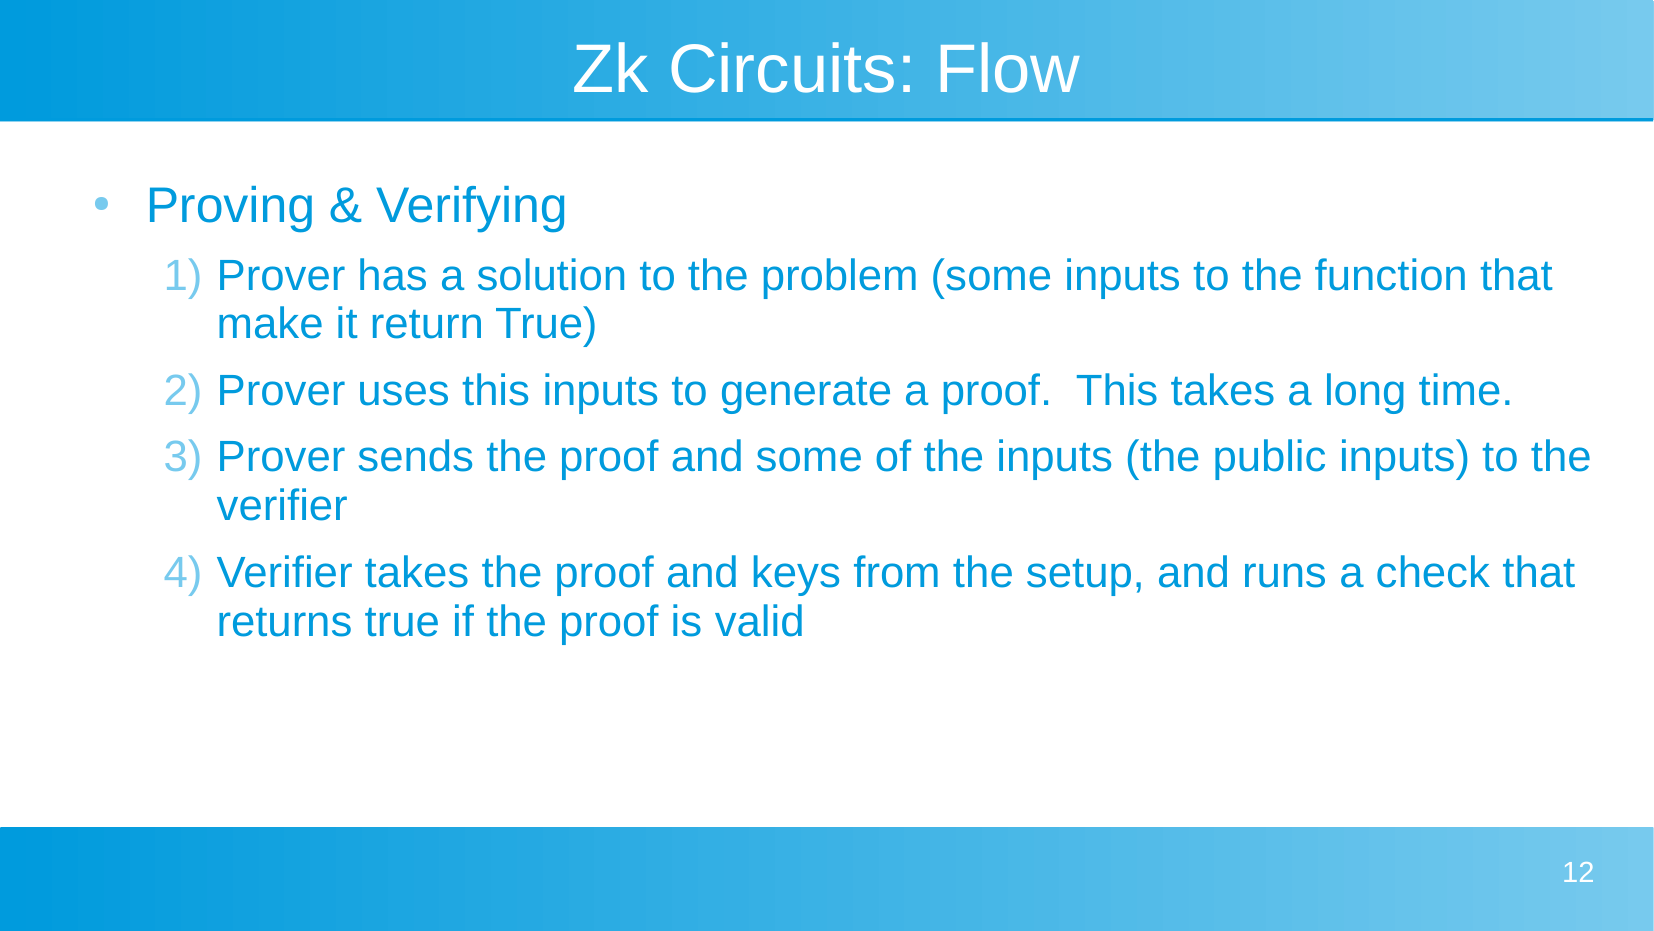

# Zk Circuits: Flow
Proving & Verifying
Prover has a solution to the problem (some inputs to the function that make it return True)
Prover uses this inputs to generate a proof. This takes a long time.
Prover sends the proof and some of the inputs (the public inputs) to the verifier
Verifier takes the proof and keys from the setup, and runs a check that returns true if the proof is valid
12